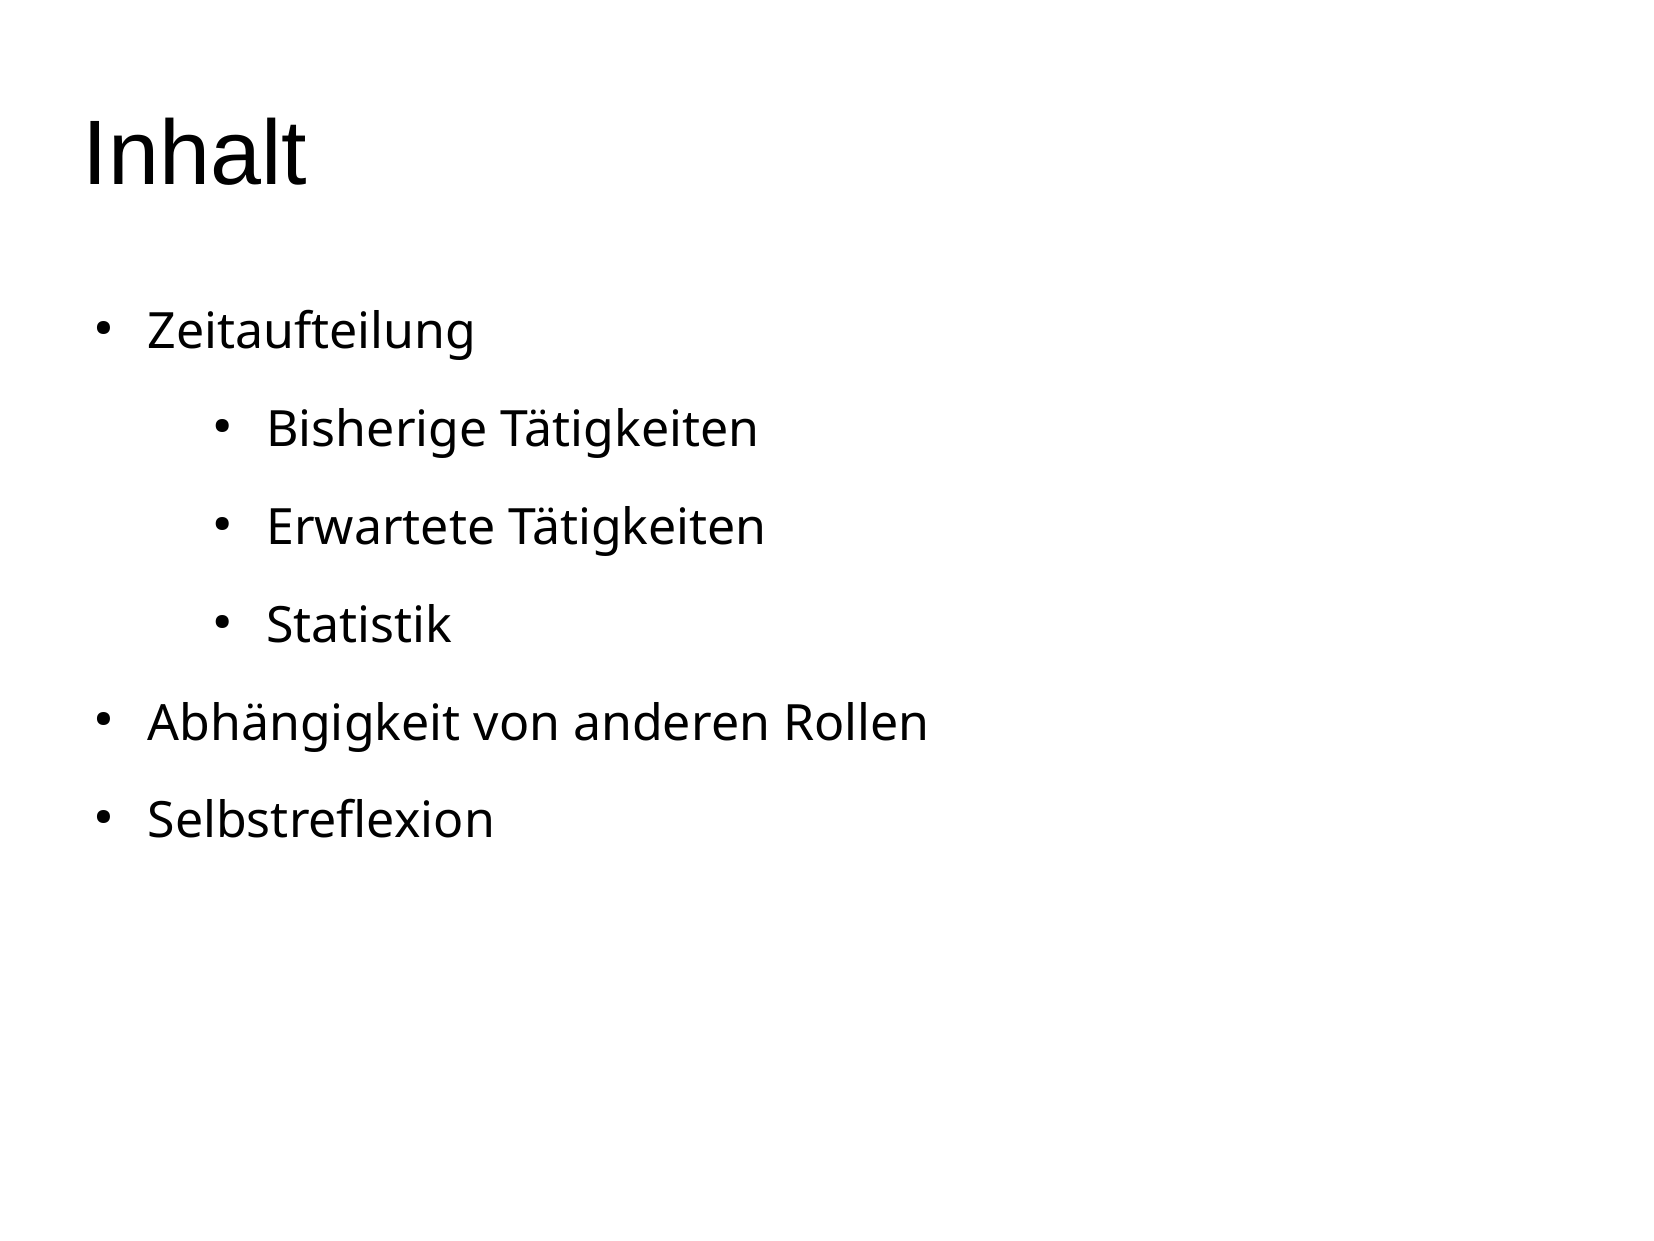

# Inhalt
Zeitaufteilung
Bisherige Tätigkeiten
Erwartete Tätigkeiten
Statistik
Abhängigkeit von anderen Rollen
Selbstreflexion